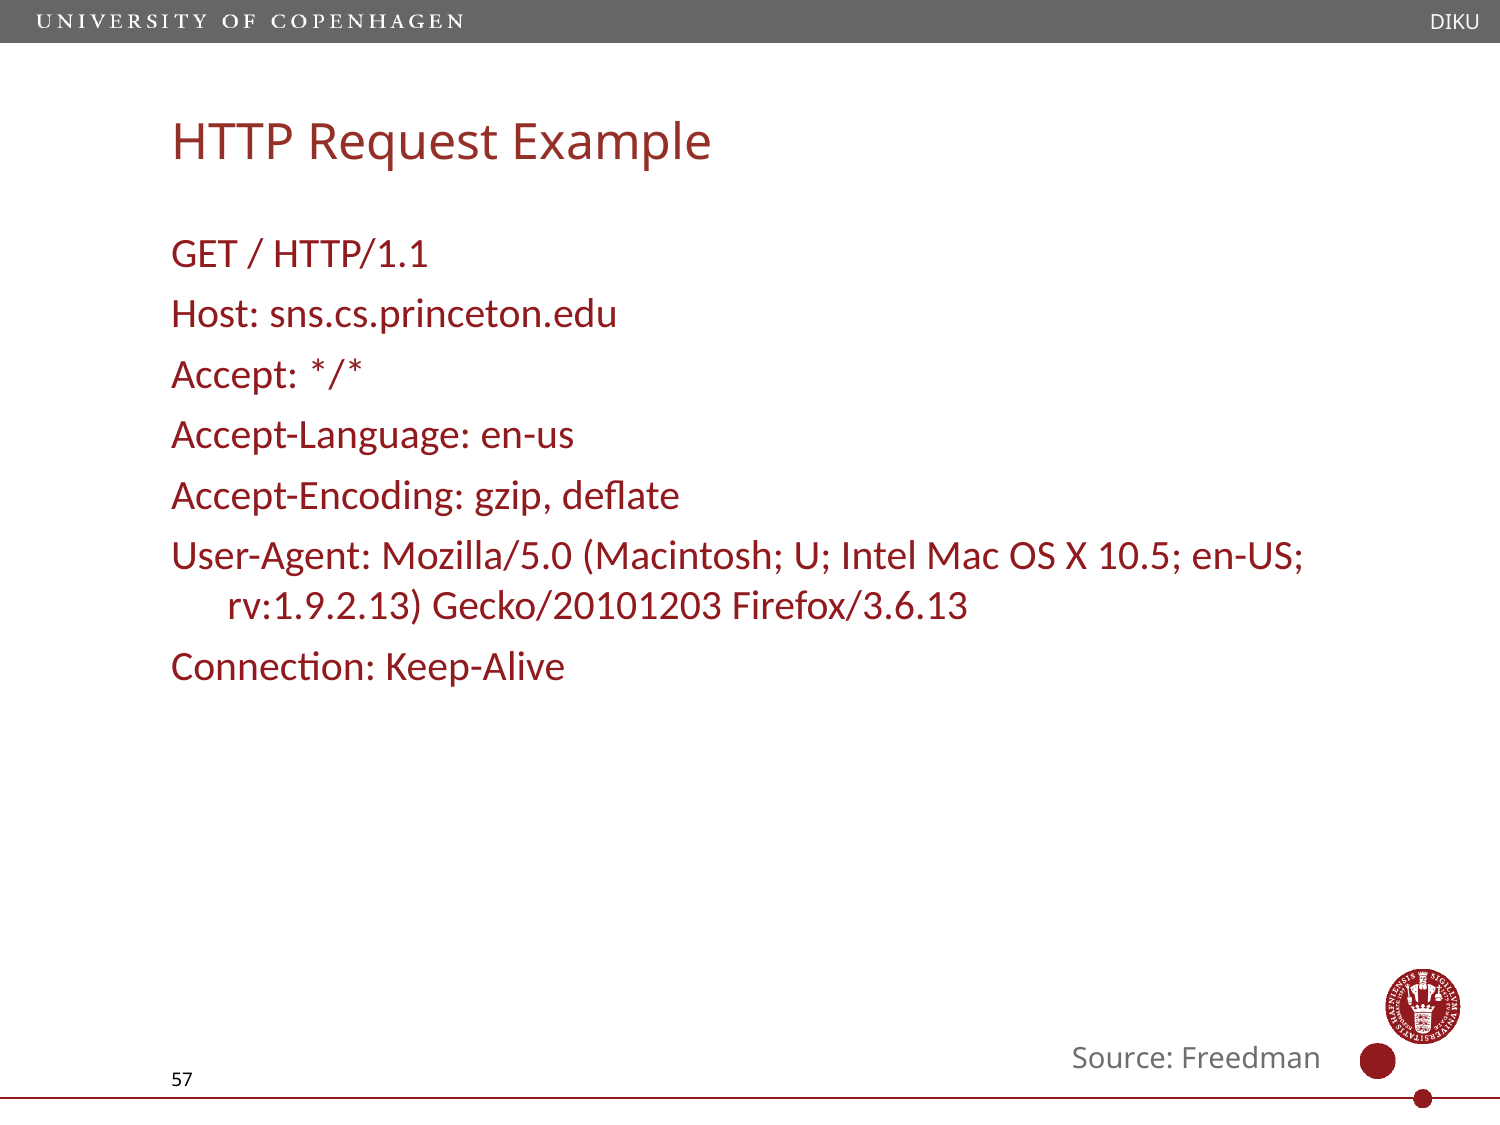

DIKU
# HTTP Request Example
GET / HTTP/1.1
Host: sns.cs.princeton.edu
Accept: */*
Accept-Language: en-us
Accept-Encoding: gzip, deflate
User-Agent: Mozilla/5.0 (Macintosh; U; Intel Mac OS X 10.5; en-US; rv:1.9.2.13) Gecko/20101203 Firefox/3.6.13
Connection: Keep-Alive
Source: Freedman